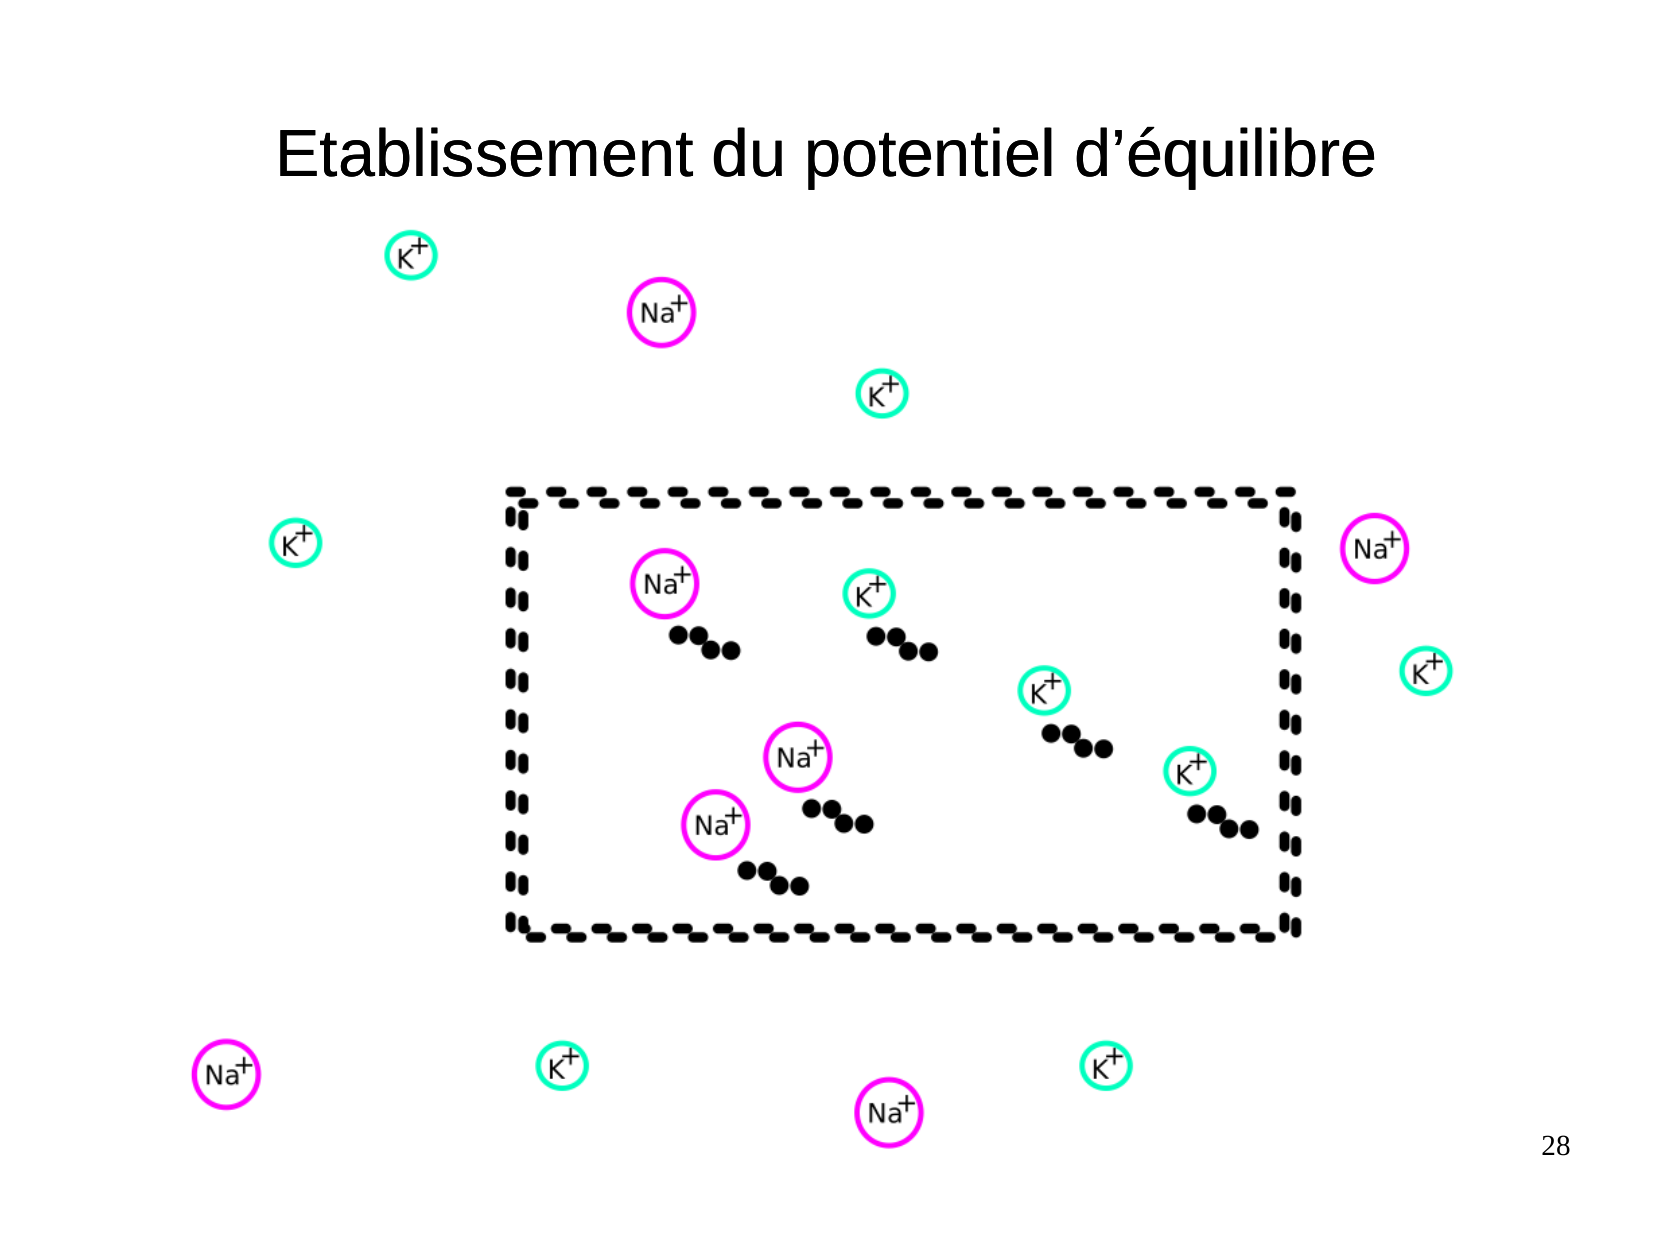

# Etablissement du potentiel d’équilibre
Etablissement du potentiel d’équilibre
28